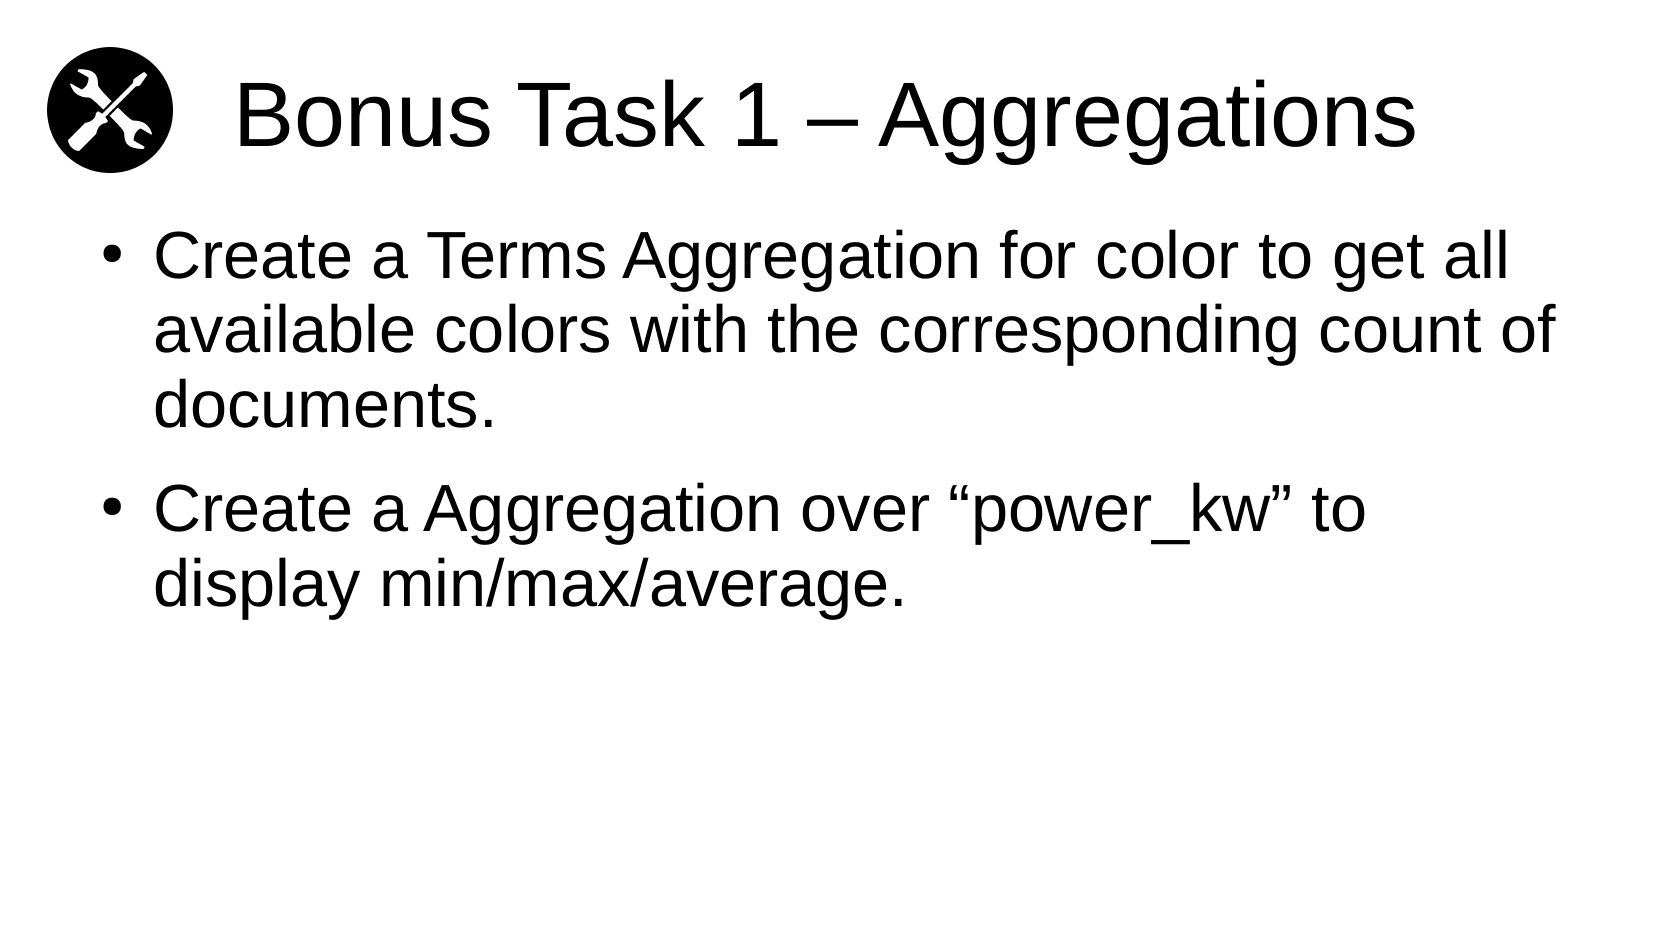

# Bonus Task 1 – Aggregations
Create a Terms Aggregation for color to get all available colors with the corresponding count of documents.
Create a Aggregation over “power_kw” to display min/max/average.